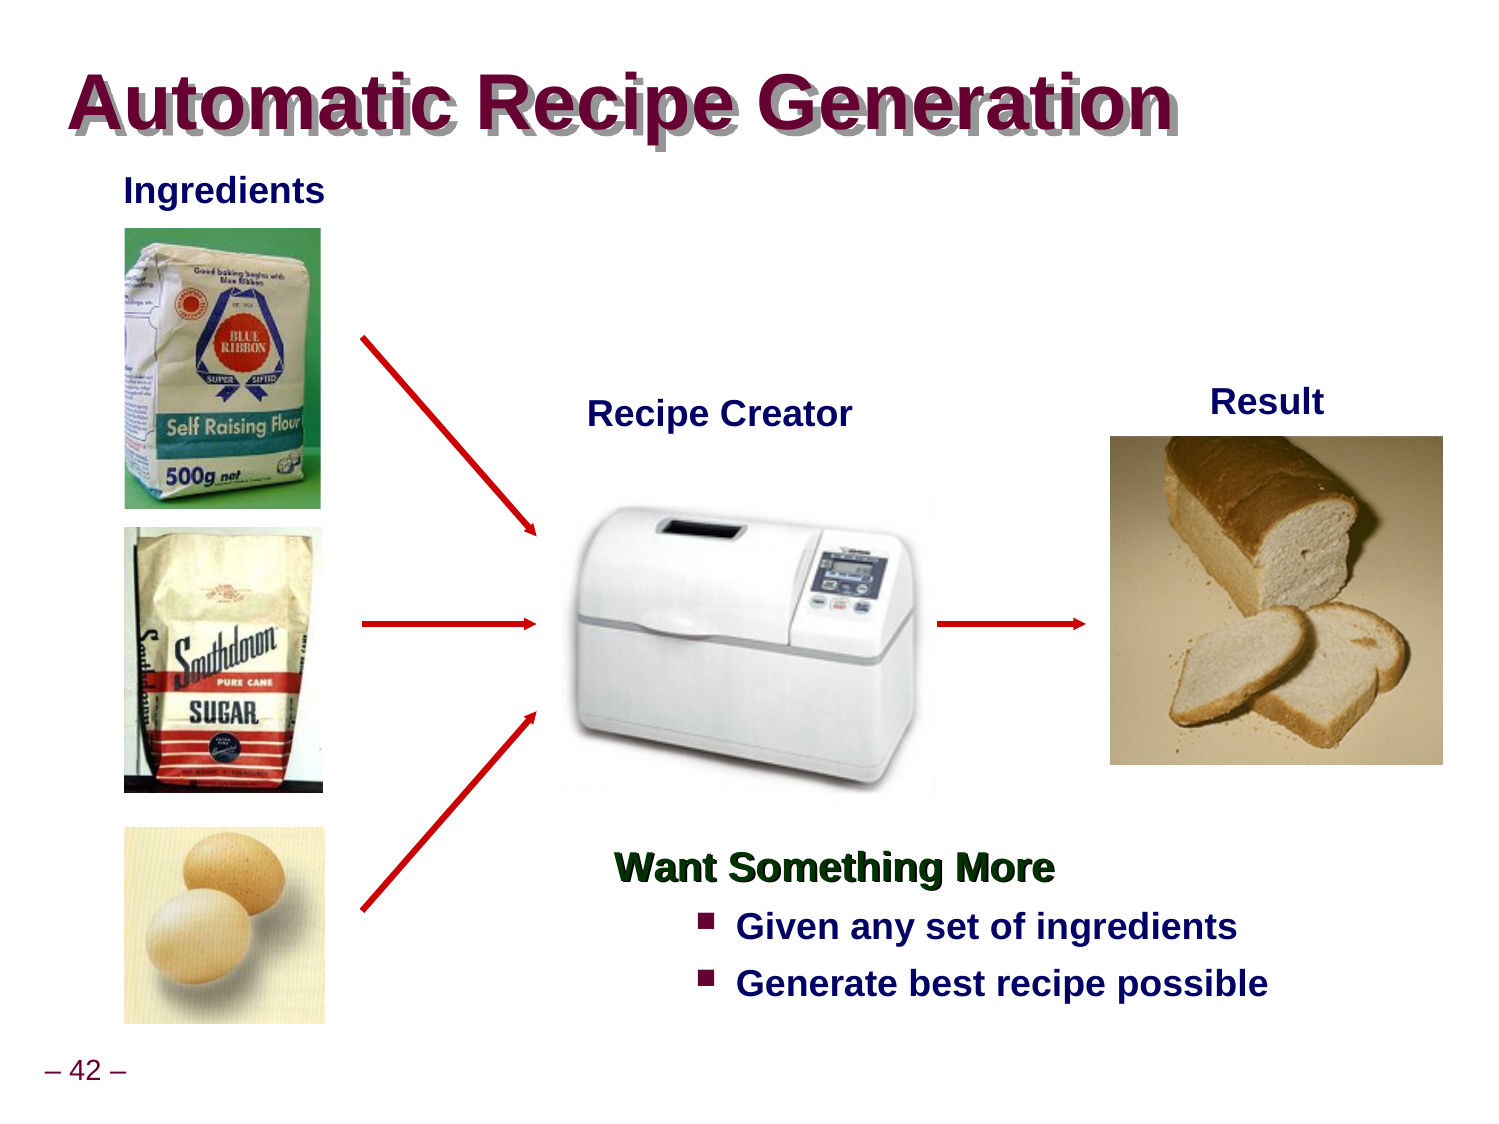

# Automatic Recipe Generation
Ingredients
Result
Recipe Creator
Want Something More
Given any set of ingredients
Generate best recipe possible